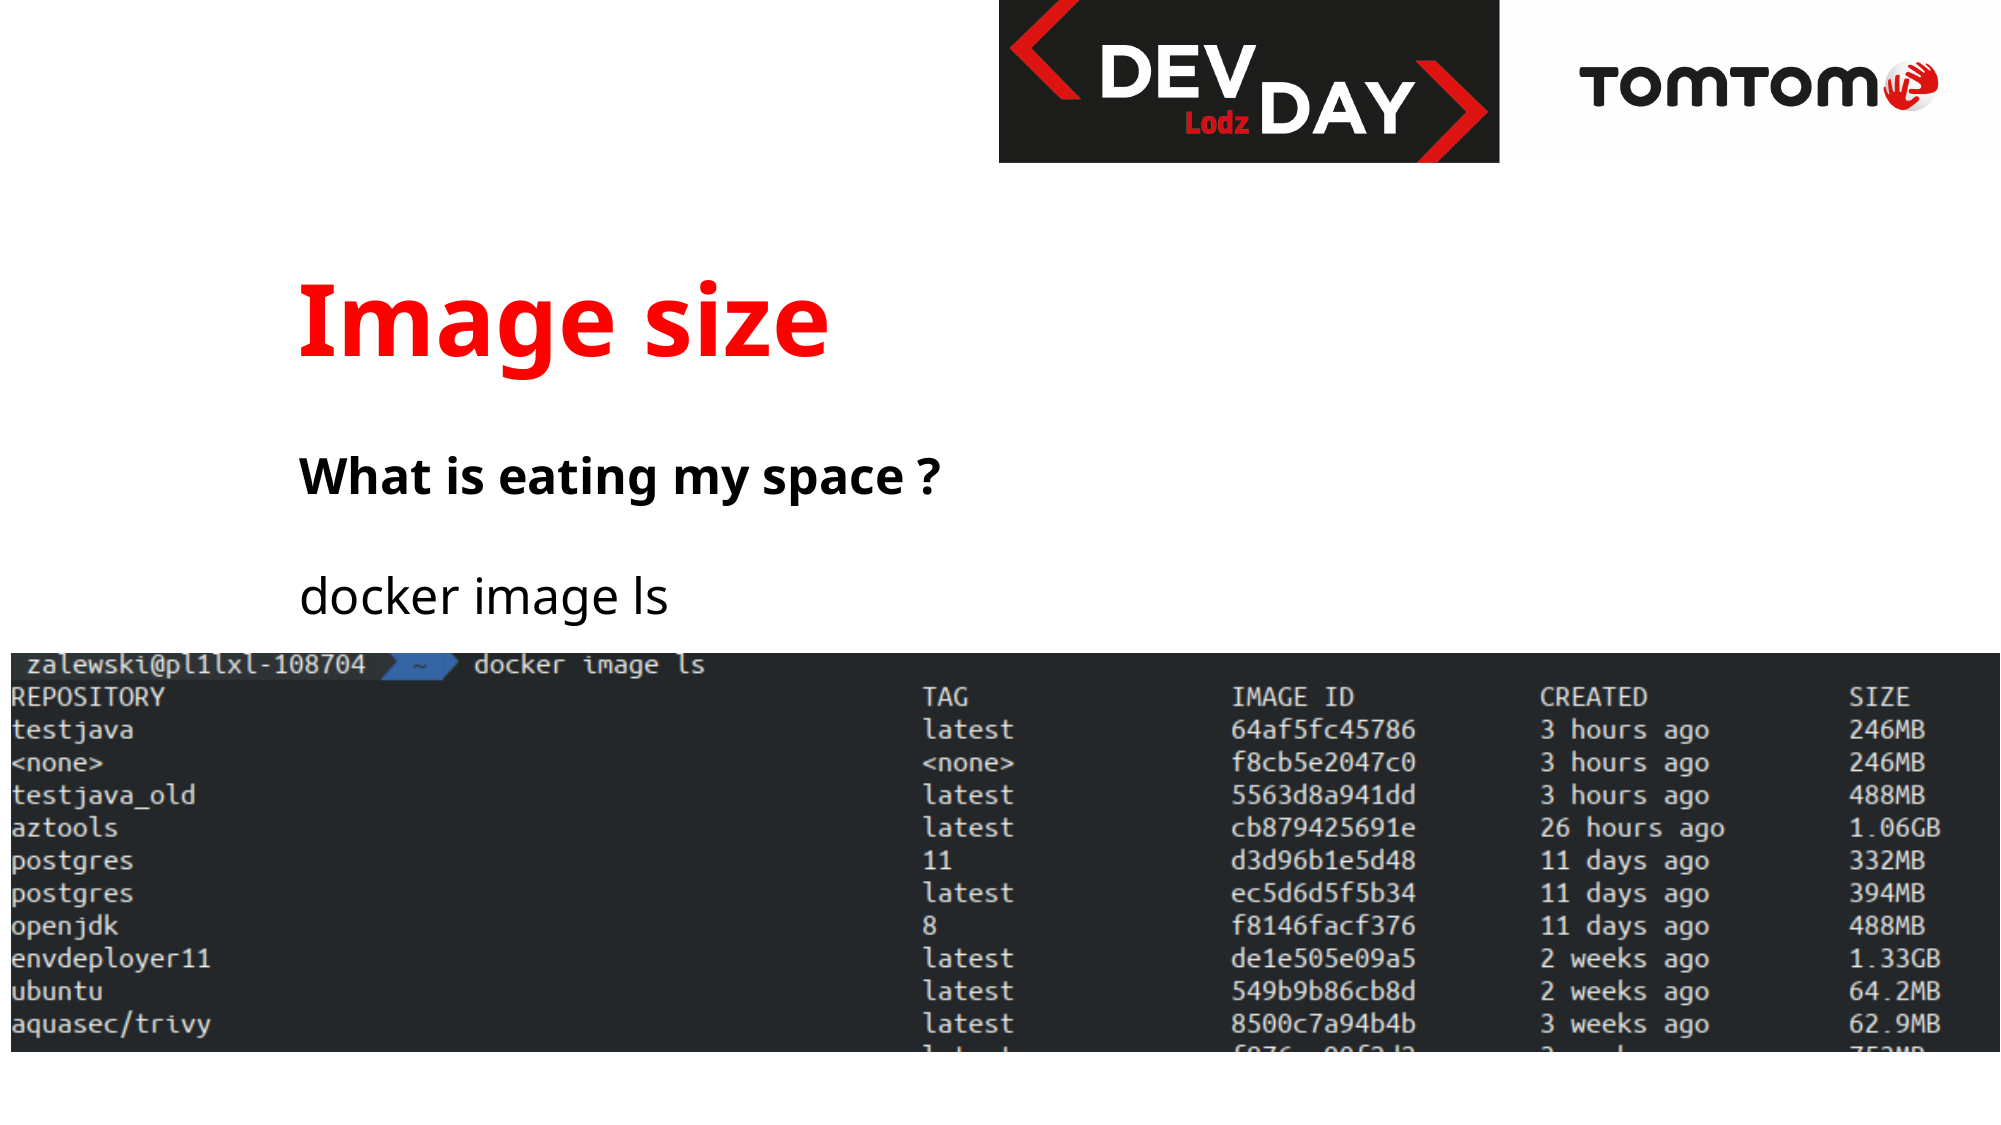

Image size
What is eating my space ?
docker image ls